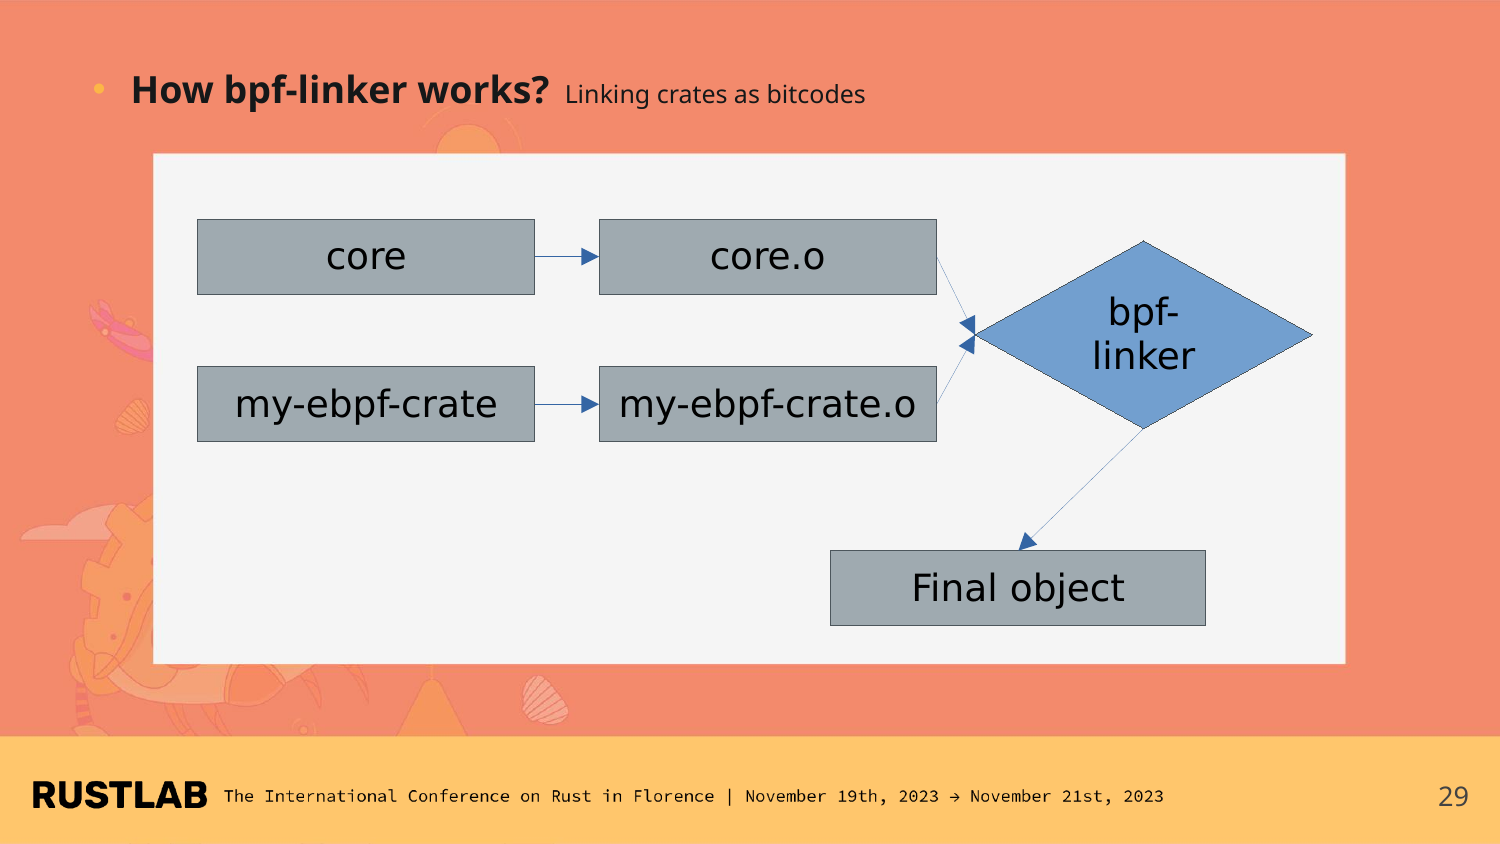

# How bpf-linker works? Linking crates as bitcodes
core
core.o
bpf-linker
my-ebpf-crate
my-ebpf-crate.o
Final object